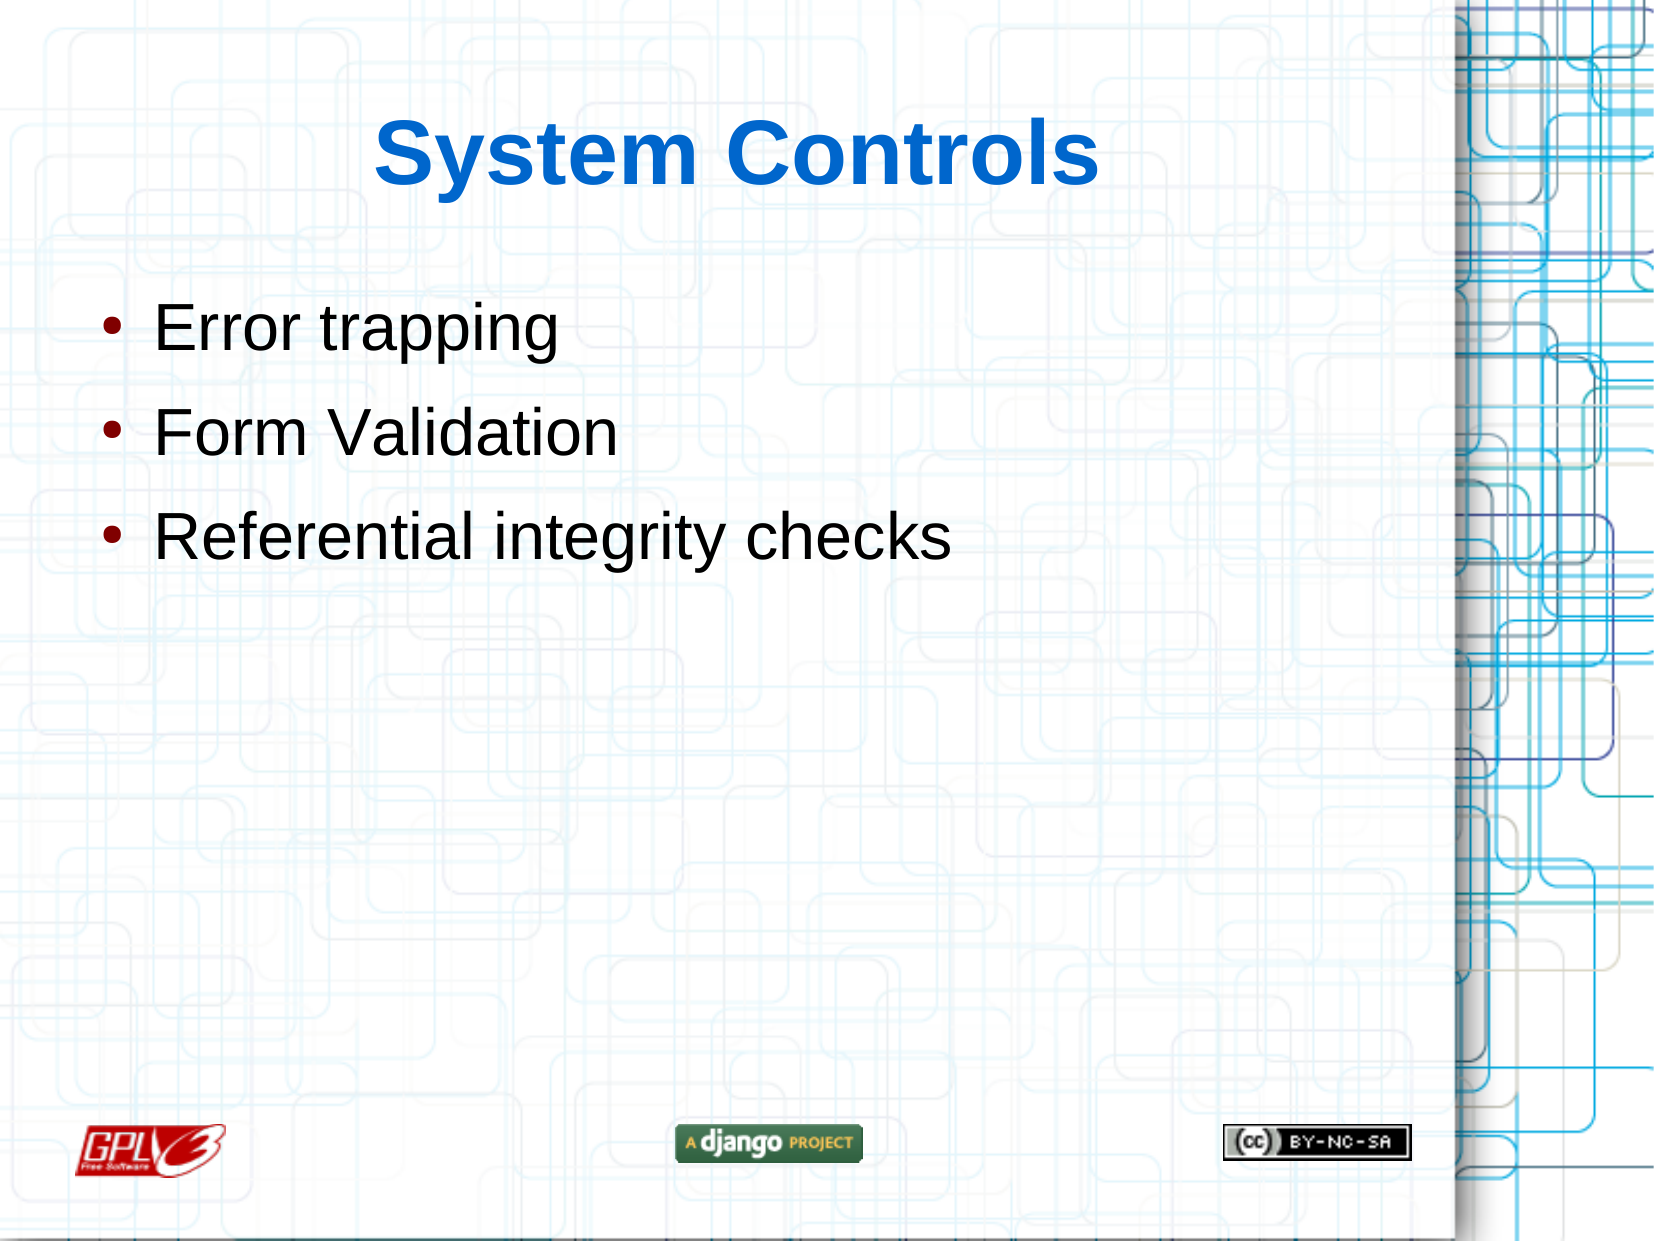

# System Controls
Error trapping
Form Validation
Referential integrity checks